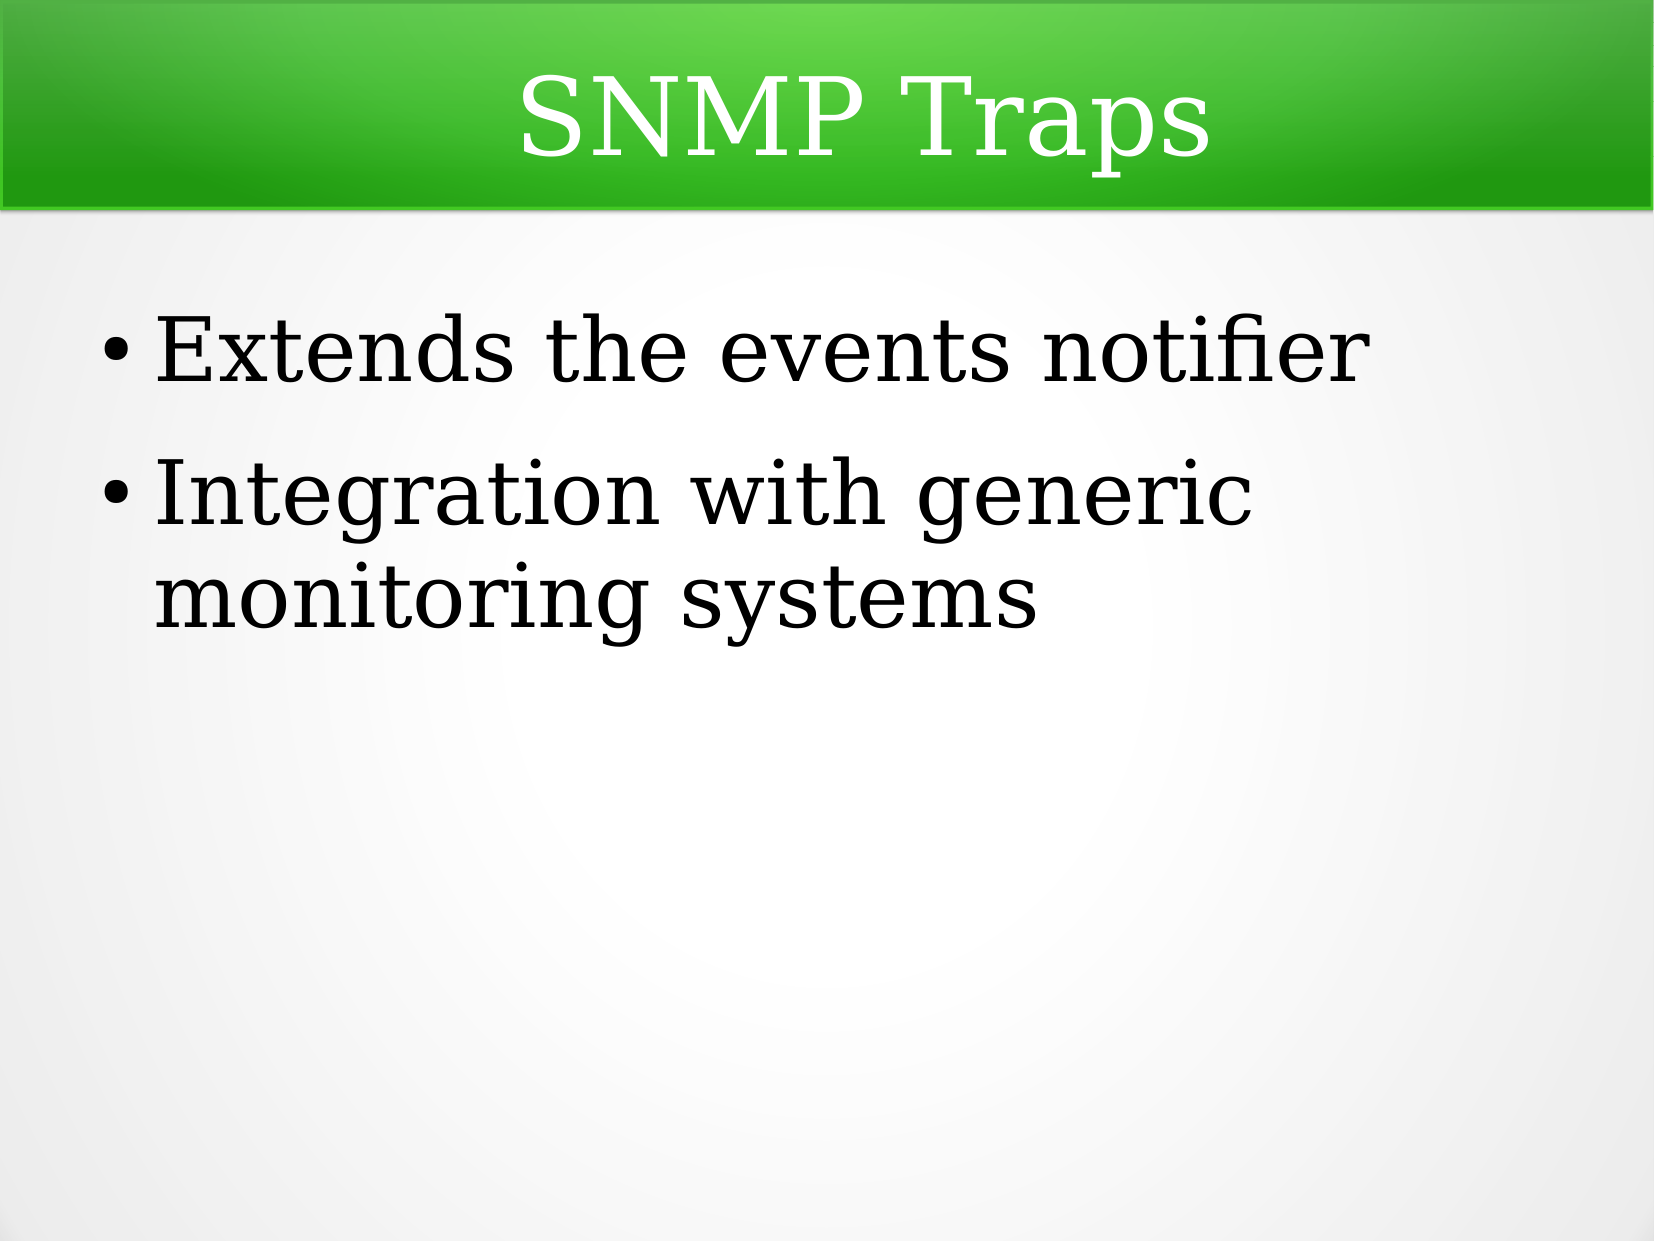

# SNMP Traps
Extends the events notifier
Integration with generic monitoring systems